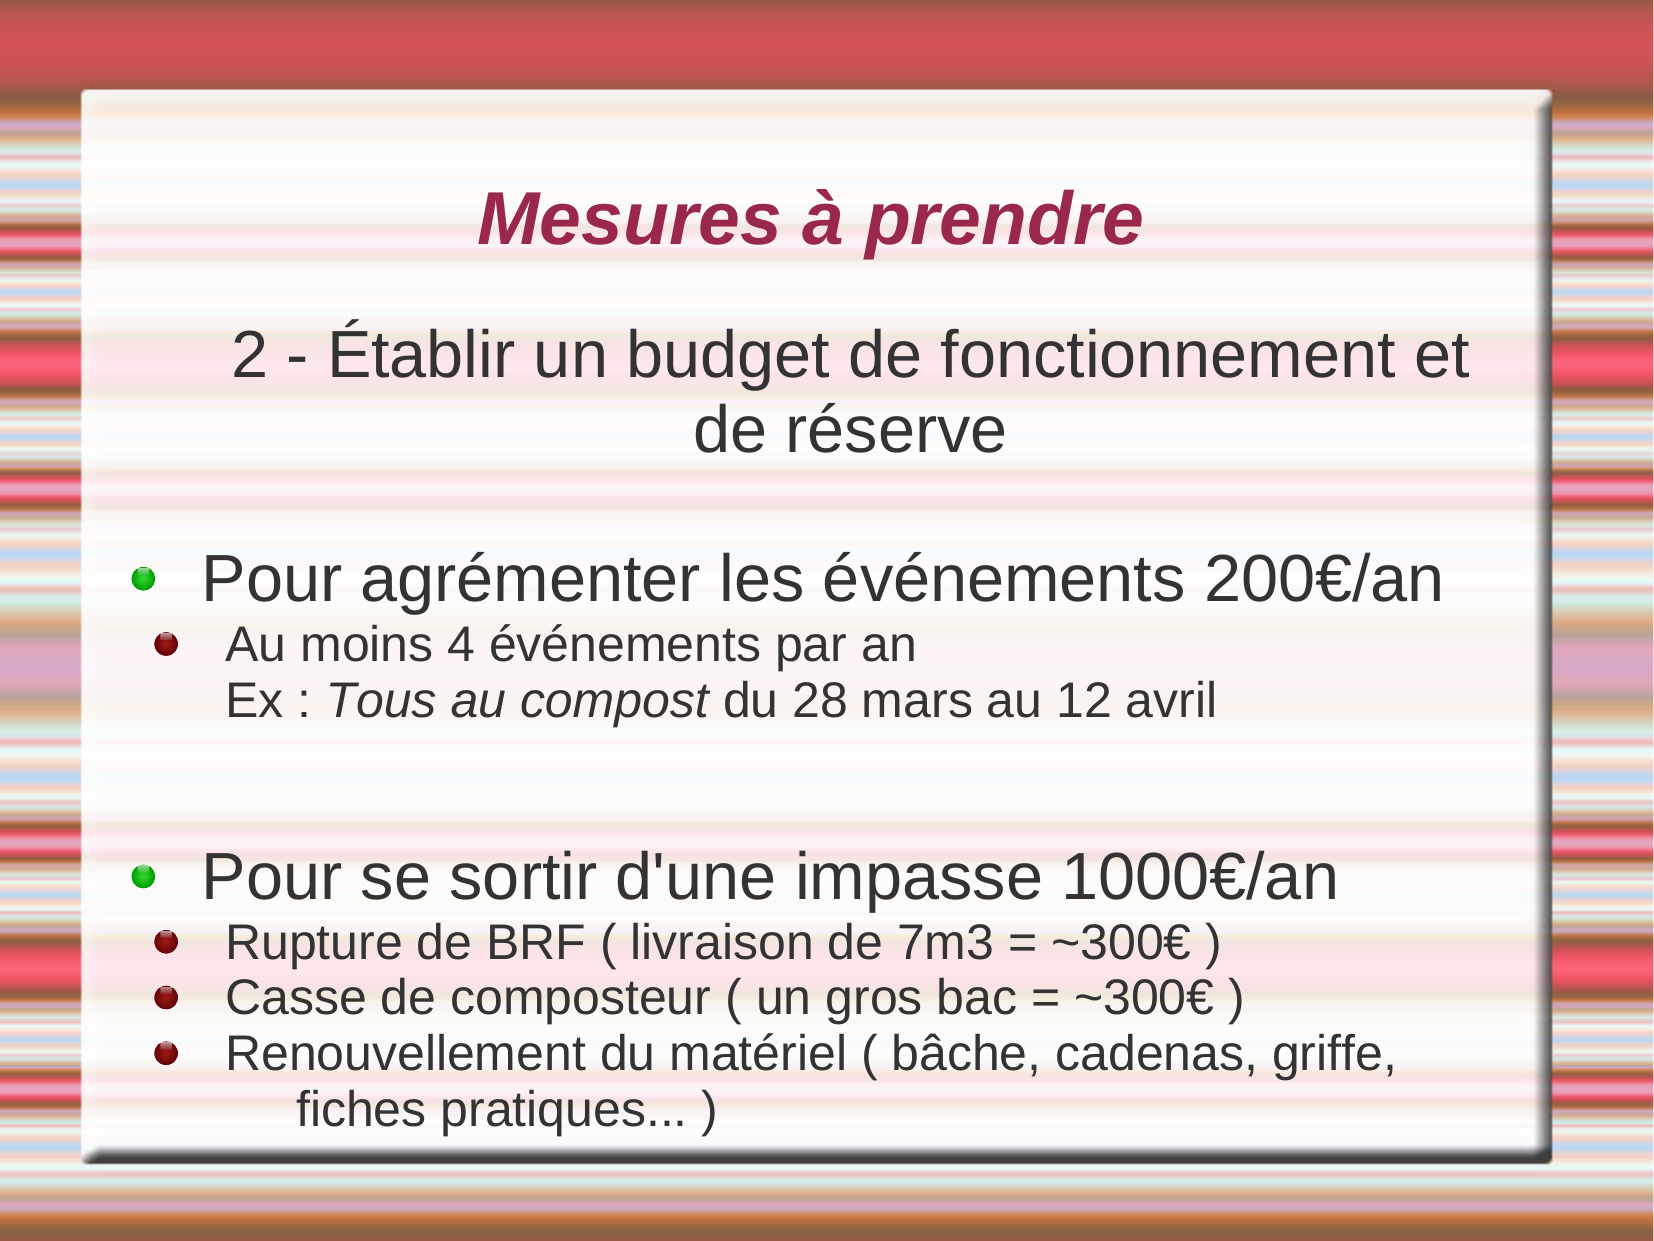

# Mesures à prendre
2 - Établir un budget de fonctionnement et de réserve
Pour agrémenter les événements 200€/an
Au moins 4 événements par an
Ex : Tous au compost du 28 mars au 12 avril
Pour se sortir d'une impasse 1000€/an
Rupture de BRF ( livraison de 7m3 = ~300€ )
Casse de composteur ( un gros bac = ~300€ )
Renouvellement du matériel ( bâche, cadenas, griffe, fiches pratiques... )